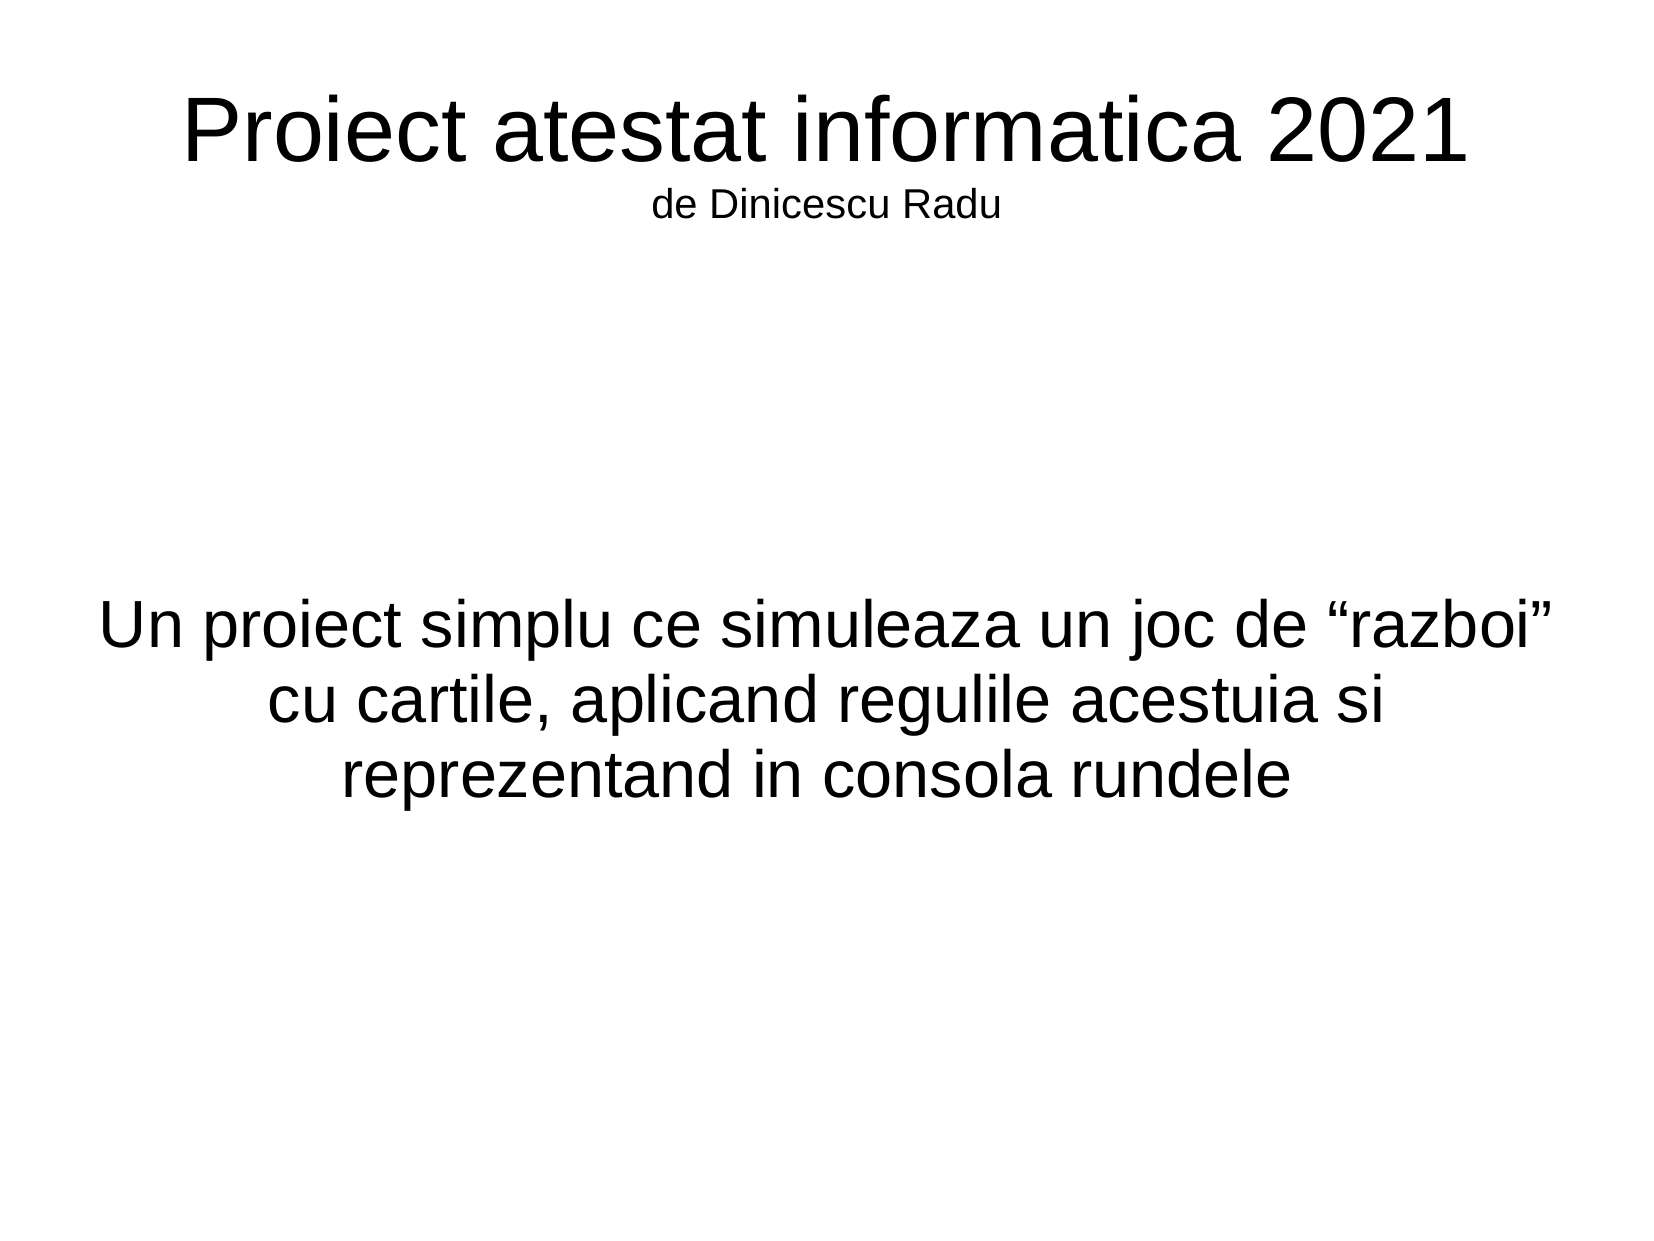

# Proiect atestat informatica 2021 de Dinicescu Radu
Un proiect simplu ce simuleaza un joc de “razboi” cu cartile, aplicand regulile acestuia si reprezentand in consola rundele